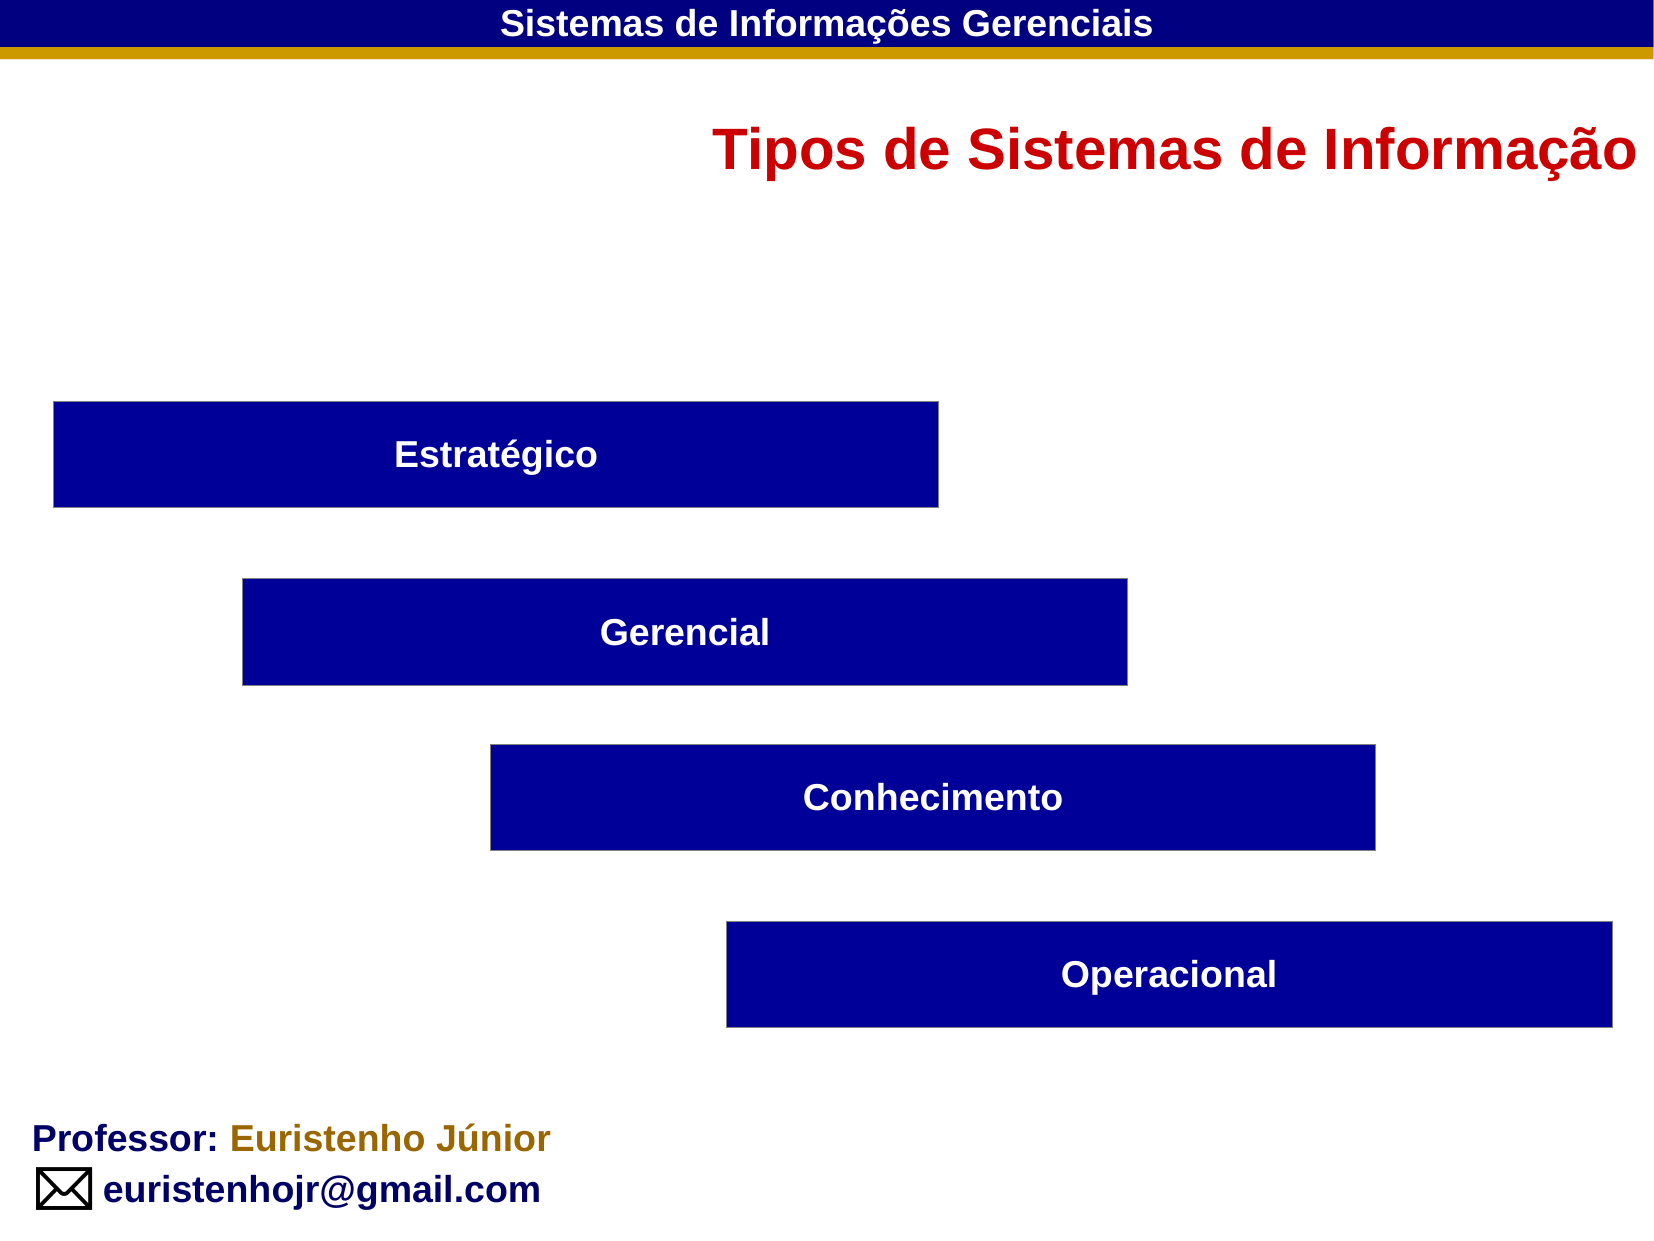

Empreendedorismo
Sistemas de Informações Gerenciais
Tipos de Sistemas de Informação
Estratégico
Gerencial
Conhecimento
Operacional
Professor: Euristenho Júnior
euristenhojr@gmail.com